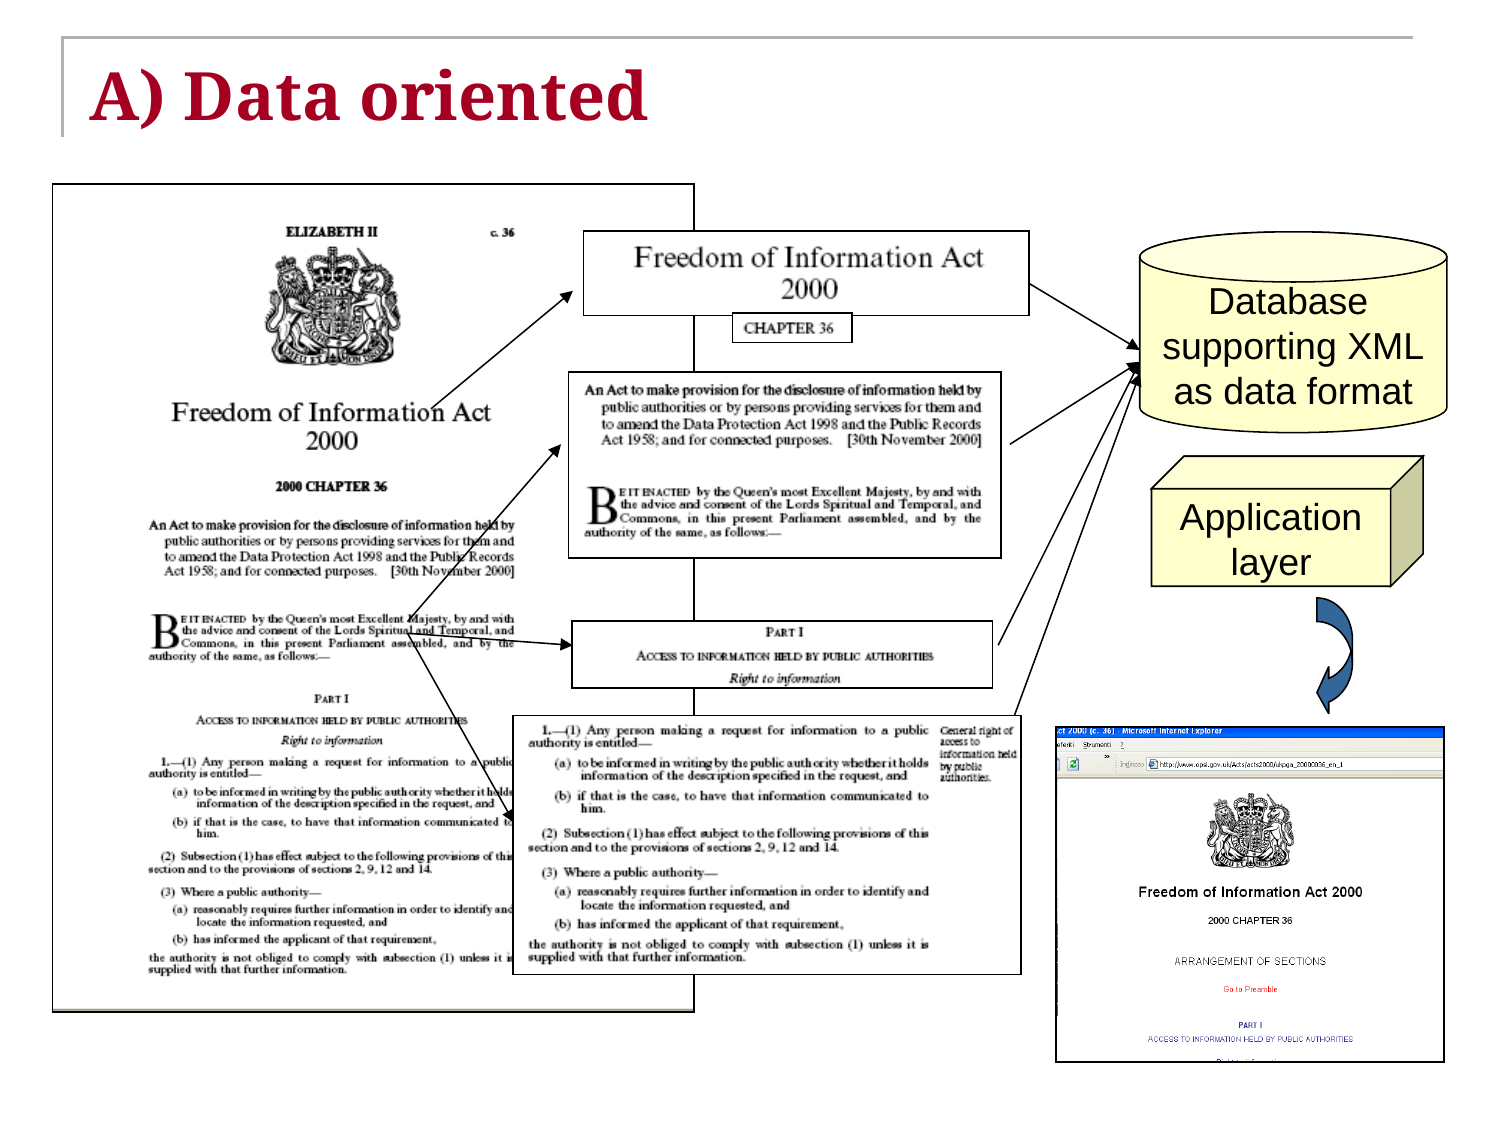

# A) Data oriented
Database
supporting XML
as data format
Application
layer